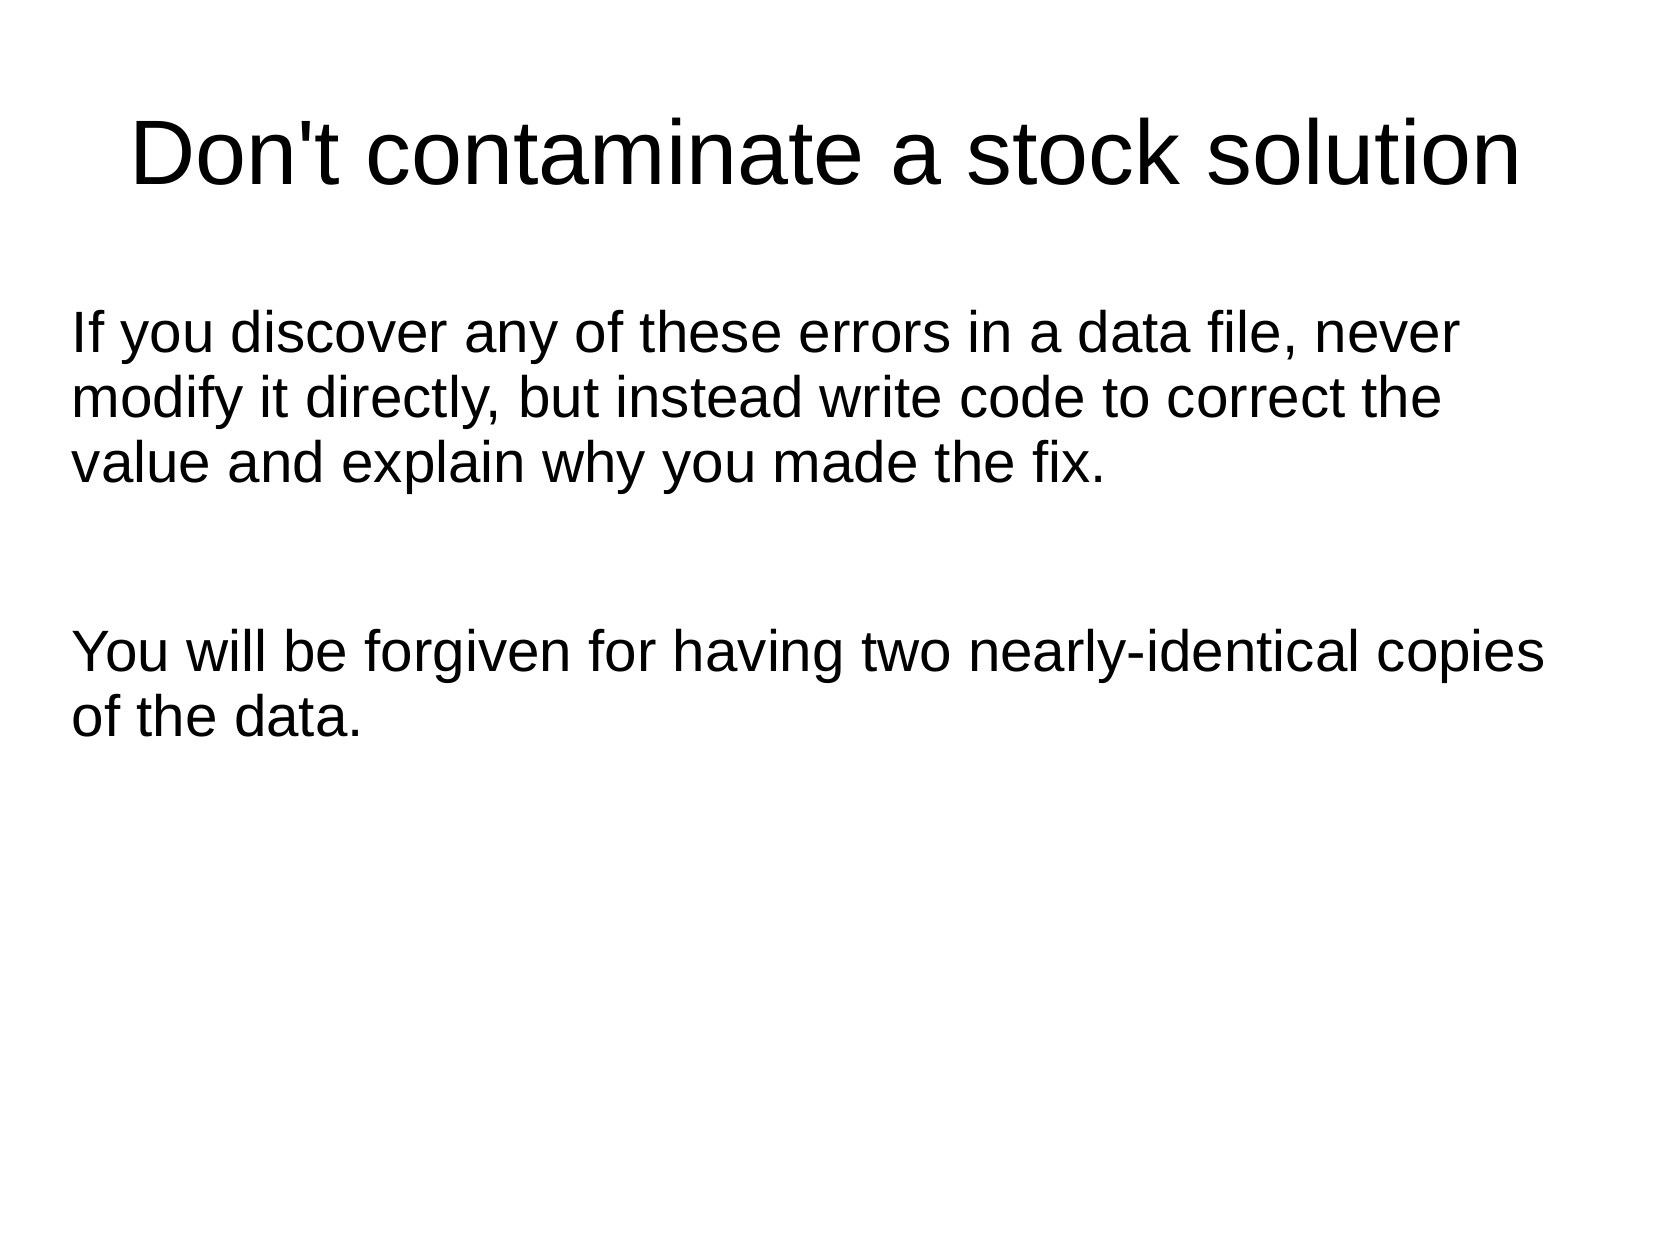

# Don't contaminate a stock solution
If you discover any of these errors in a data file, never modify it directly, but instead write code to correct the value and explain why you made the fix.
You will be forgiven for having two nearly-identical copies of the data.